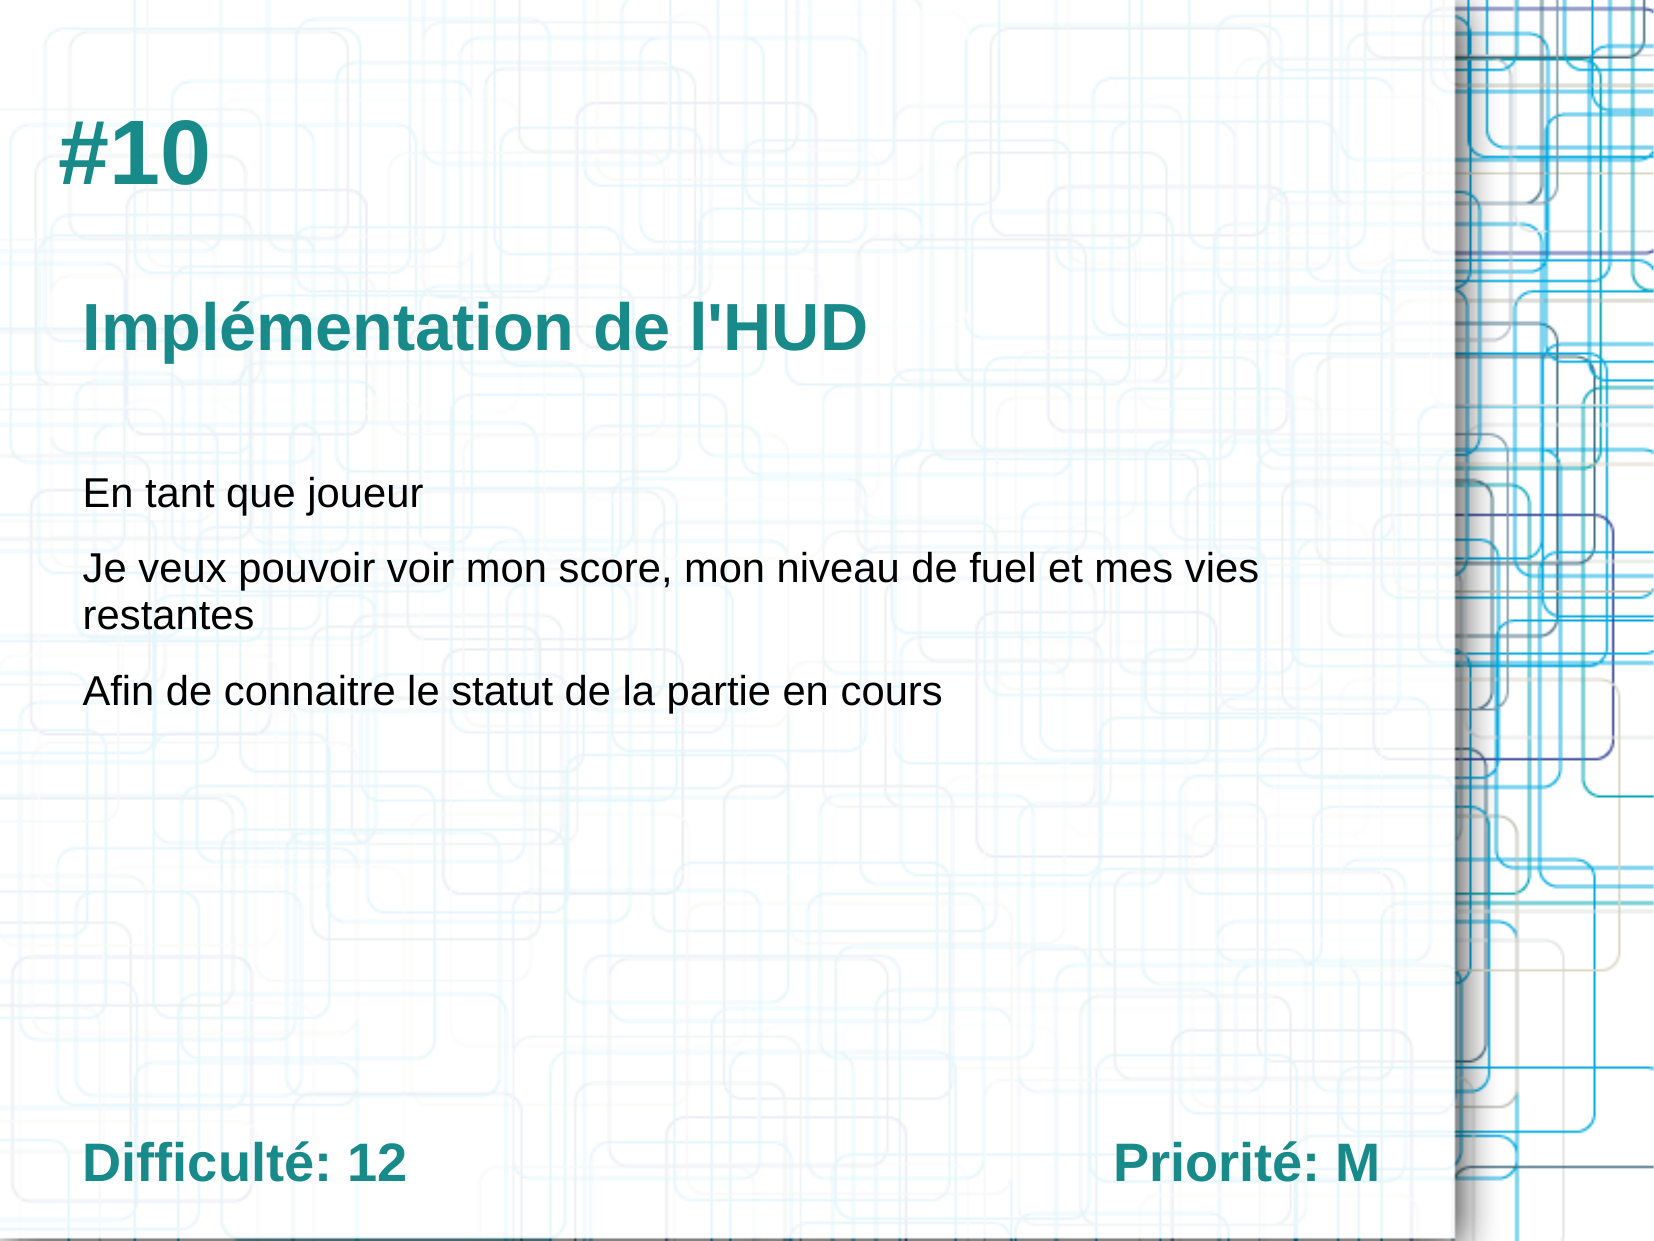

# #10
Implémentation de l'HUD
En tant que joueur
Je veux pouvoir voir mon score, mon niveau de fuel et mes vies restantes
Afin de connaitre le statut de la partie en cours
Difficulté: 12 Priorité: M